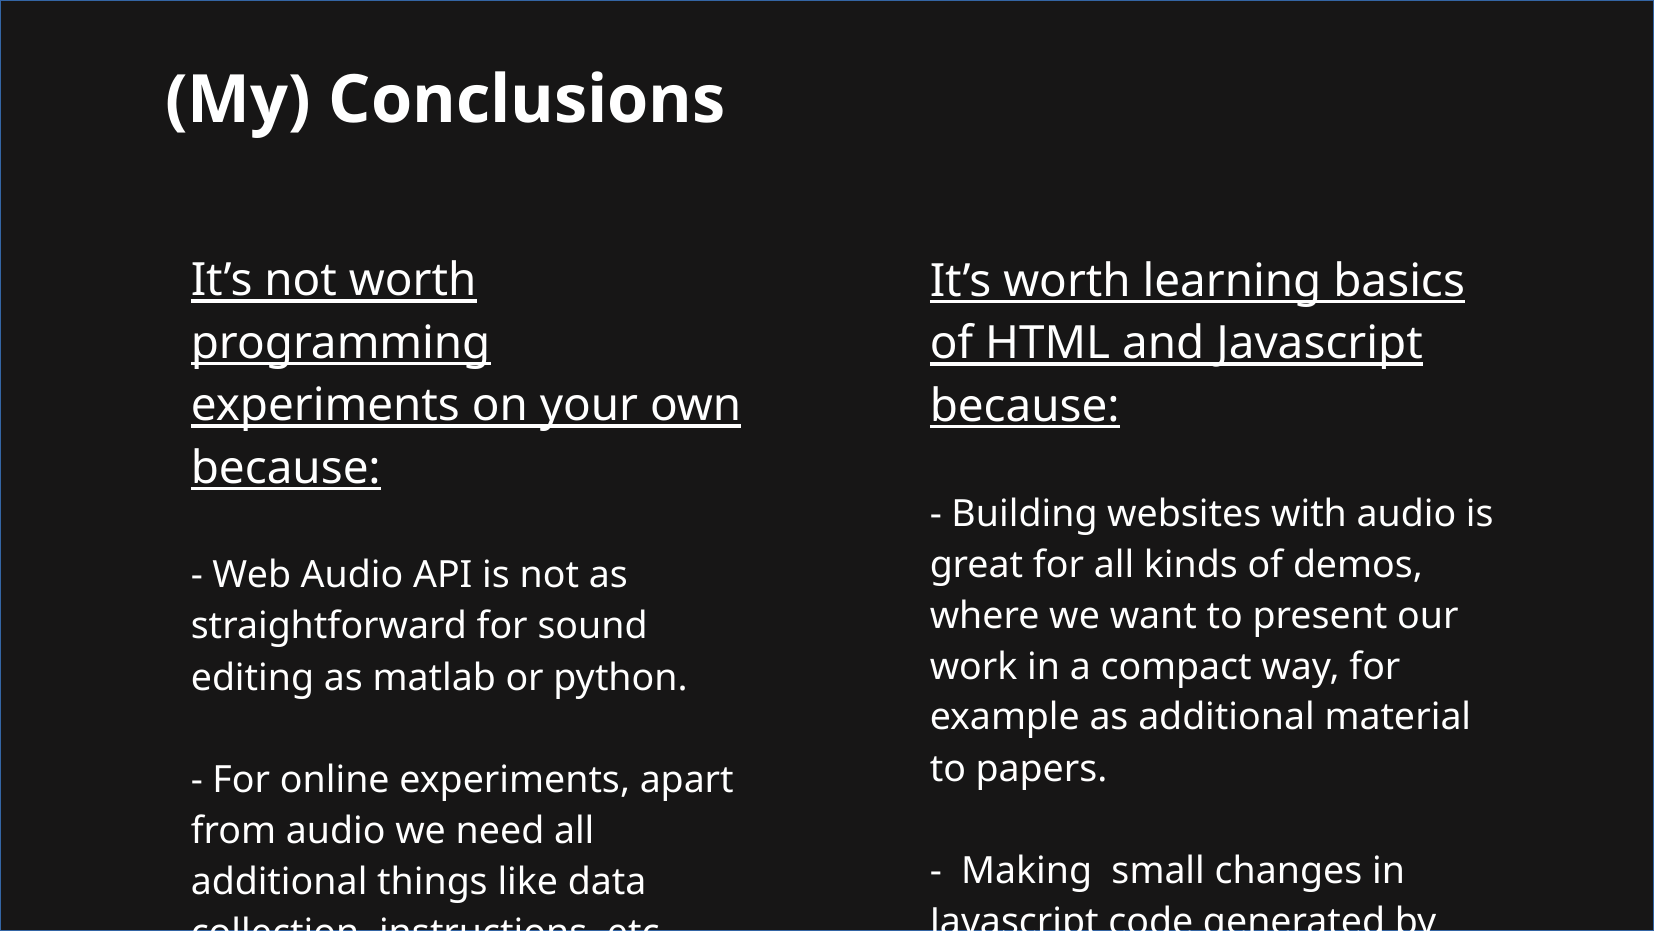

# (My) Conclusions
It’s not worth programming experiments on your own because:
- Web Audio API is not as straightforward for sound editing as matlab or python.
- For online experiments, apart from audio we need all additional things like data collection, instructions, etc.
It’s worth learning basics of HTML and Javascript because:
- Building websites with audio is great for all kinds of demos,
where we want to present our work in a compact way, for example as additional material to papers.
- Making small changes in Javascript code generated by experiment builder software might be needed.